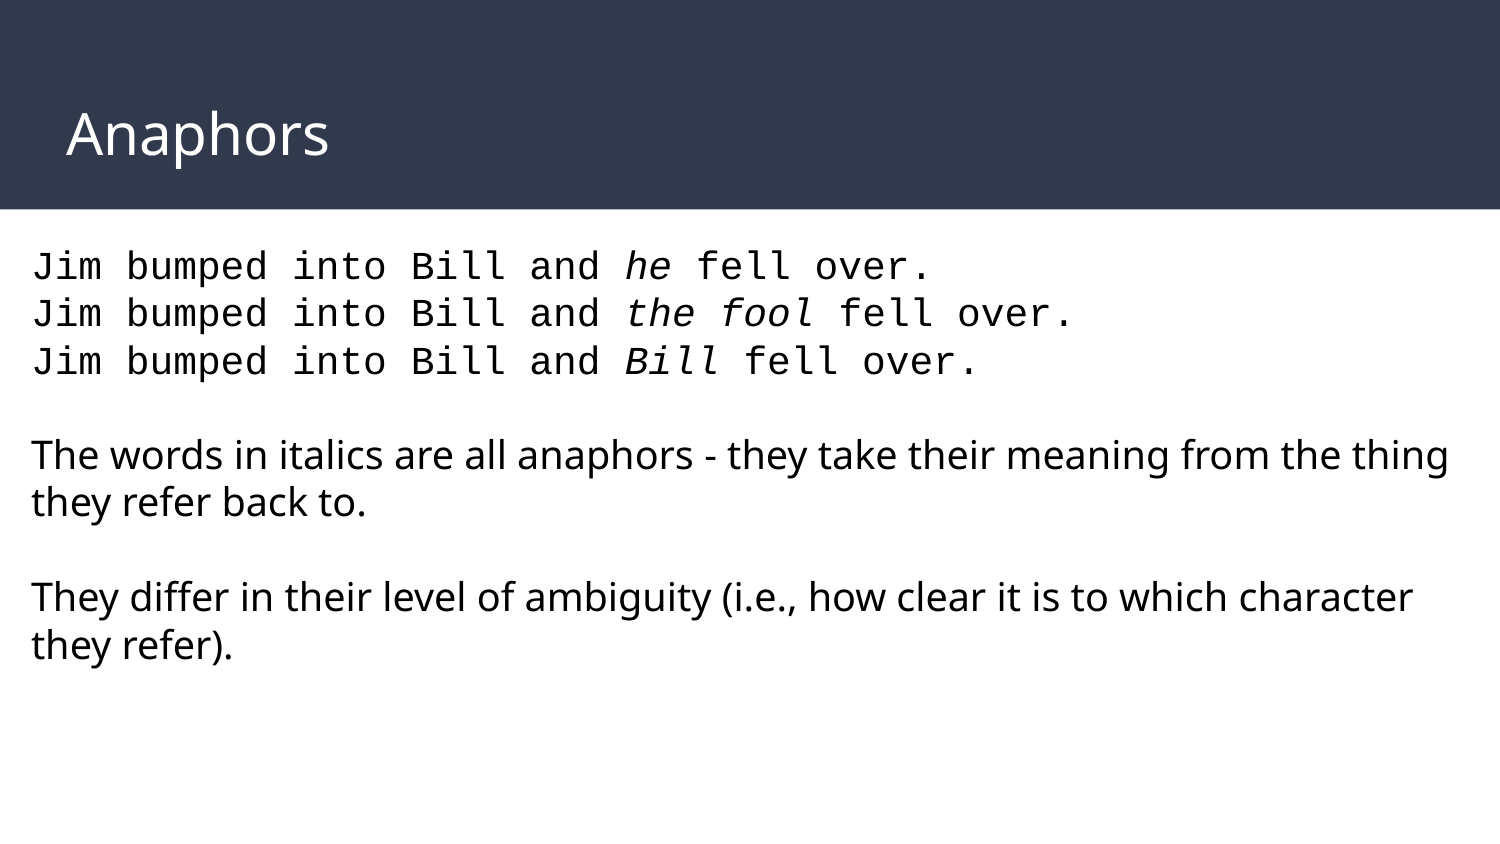

# Anaphors
Jim bumped into Bill and he fell over.
Jim bumped into Bill and the fool fell over.
Jim bumped into Bill and Bill fell over.
The words in italics are all anaphors - they take their meaning from the thing they refer back to.
They differ in their level of ambiguity (i.e., how clear it is to which character they refer).